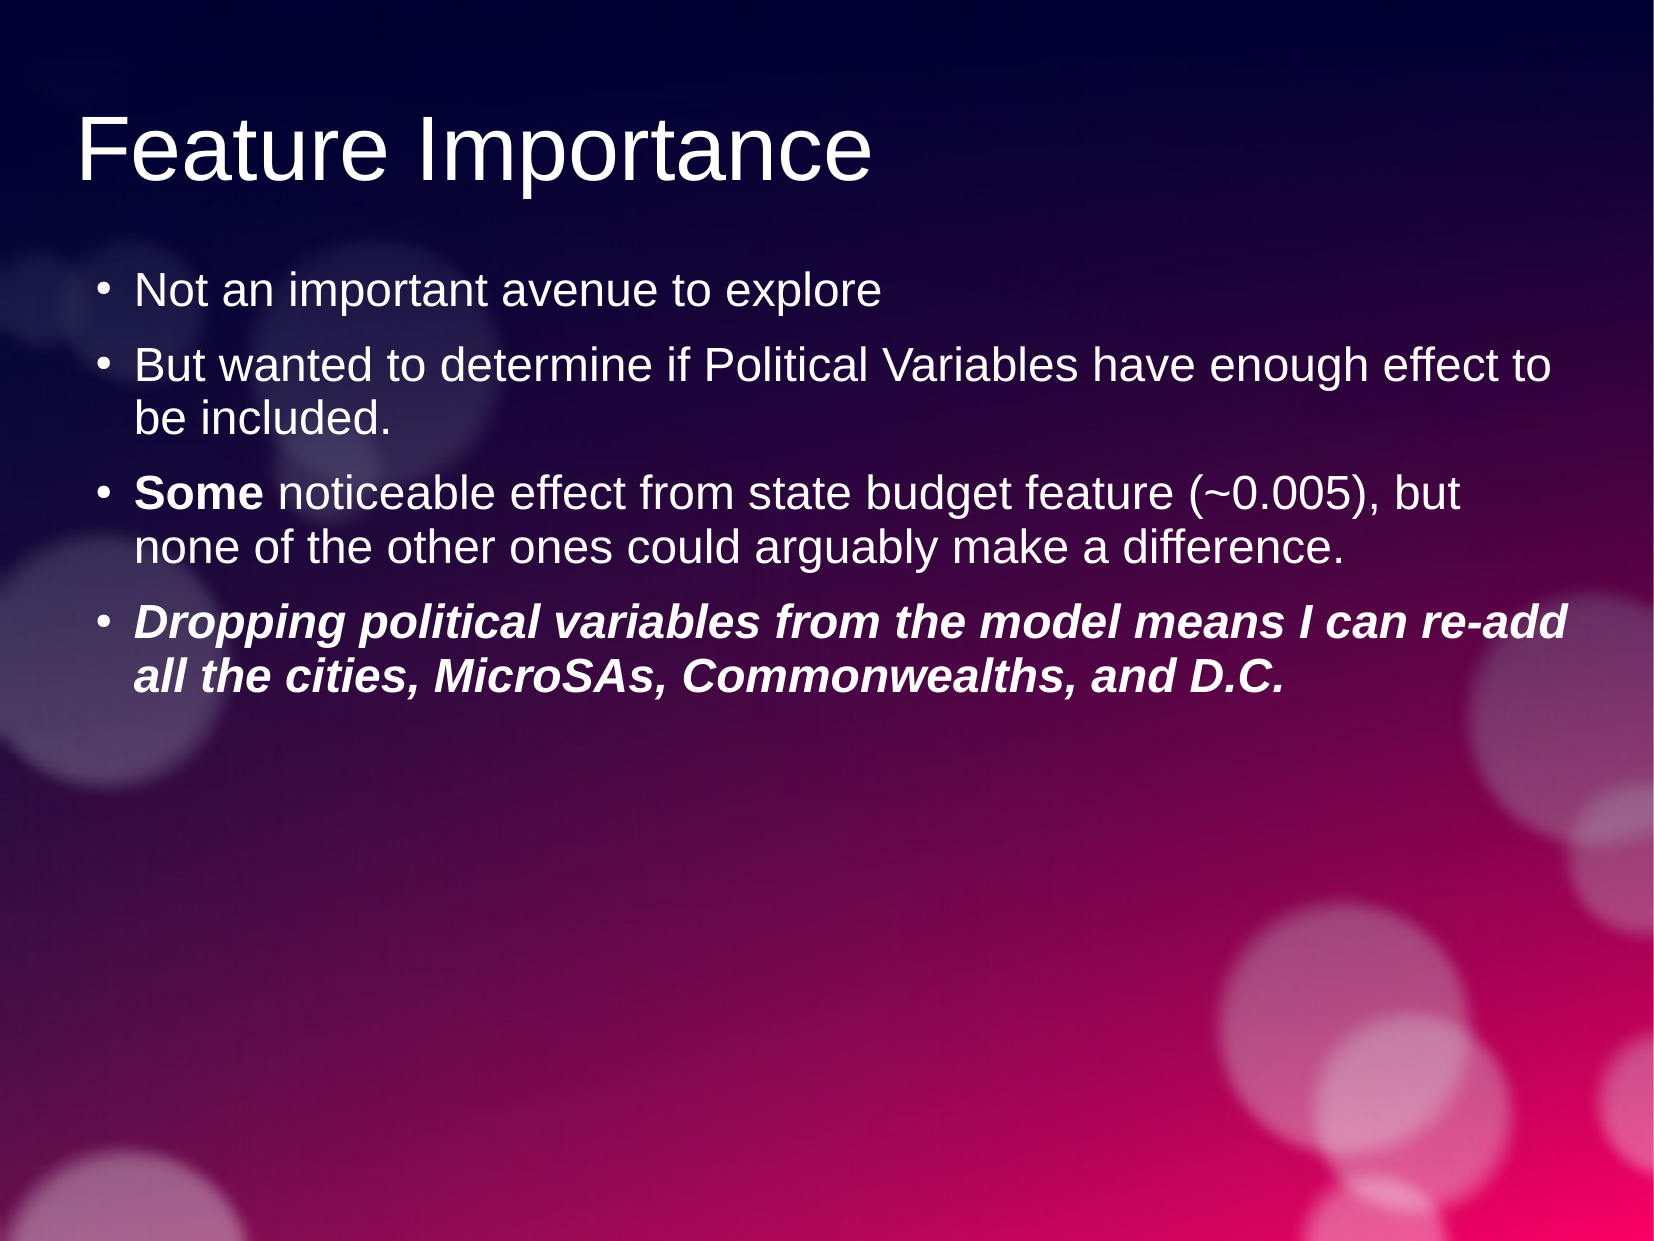

# Feature Importance
Not an important avenue to explore
But wanted to determine if Political Variables have enough effect to be included.
Some noticeable effect from state budget feature (~0.005), but none of the other ones could arguably make a difference.
Dropping political variables from the model means I can re-add all the cities, MicroSAs, Commonwealths, and D.C.